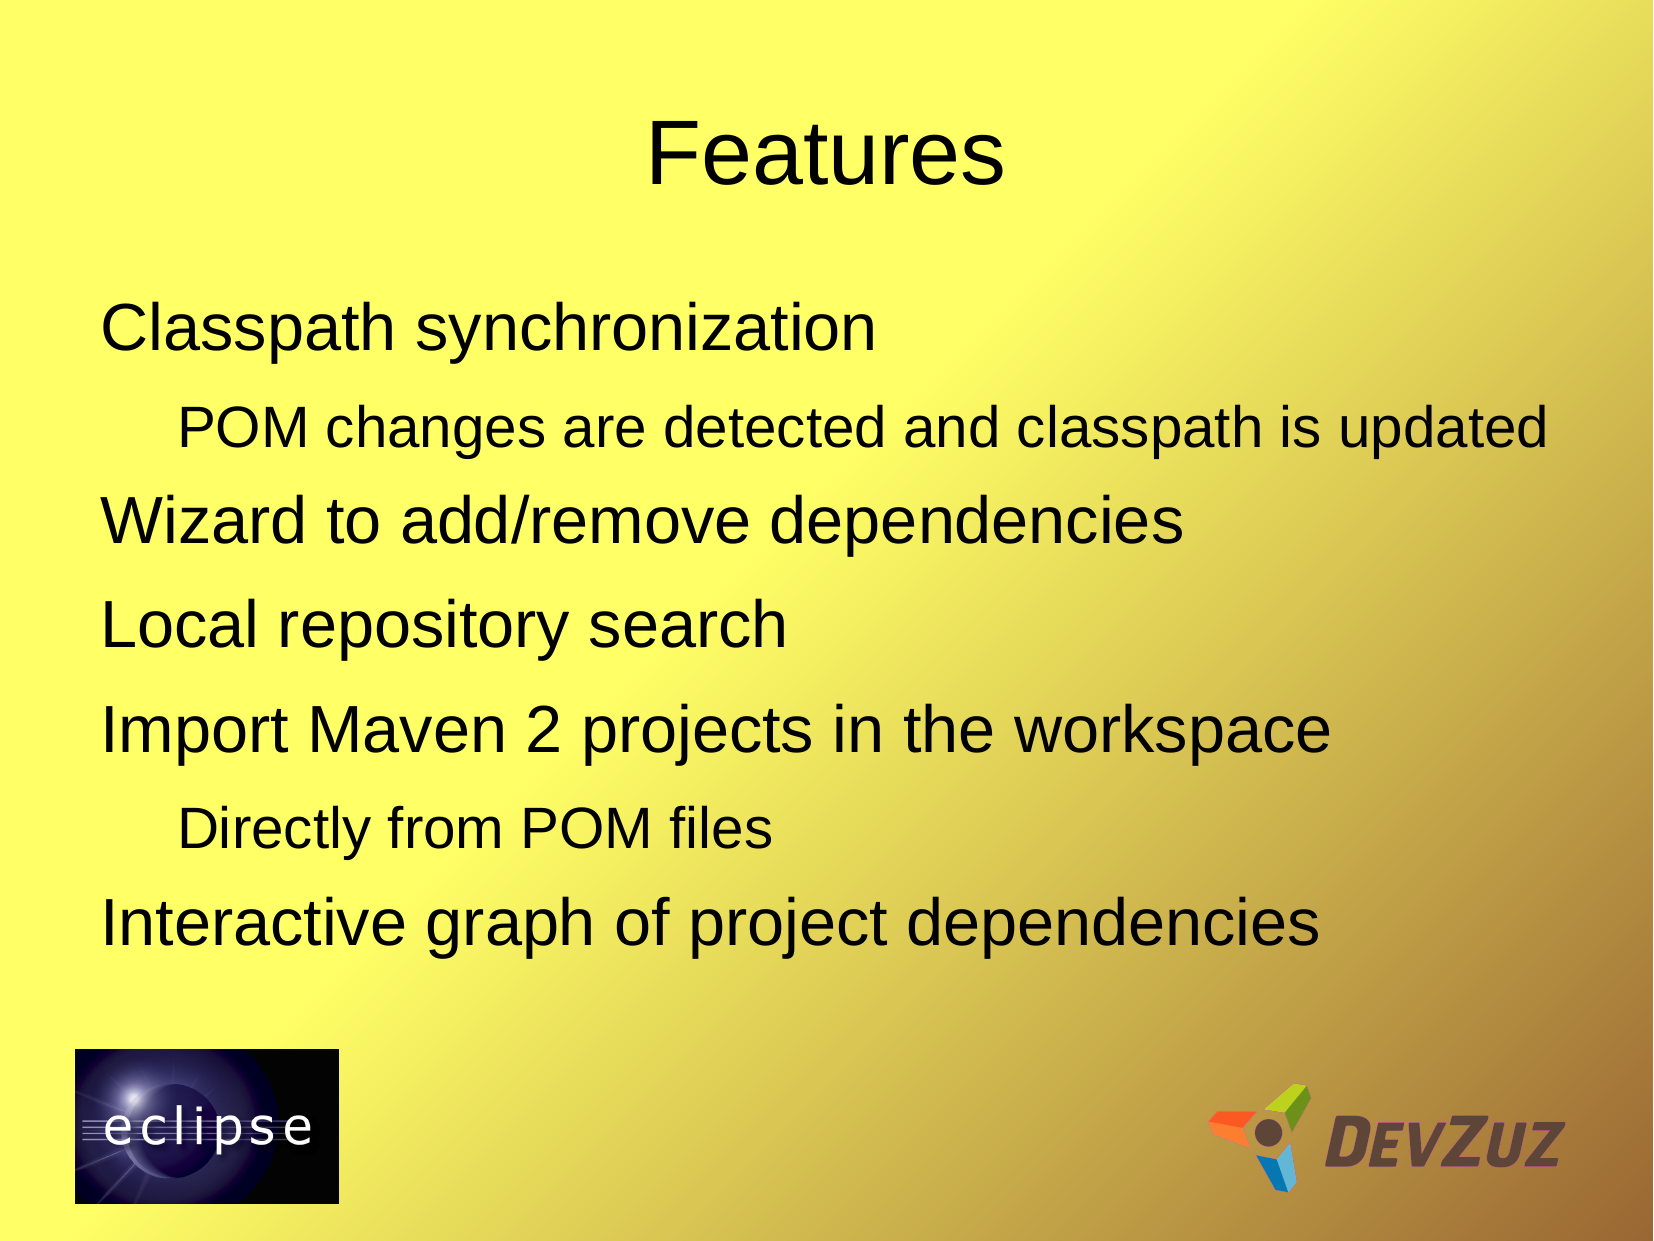

# Features
Classpath synchronization
POM changes are detected and classpath is updated
Wizard to add/remove dependencies
Local repository search
Import Maven 2 projects in the workspace
Directly from POM files
Interactive graph of project dependencies